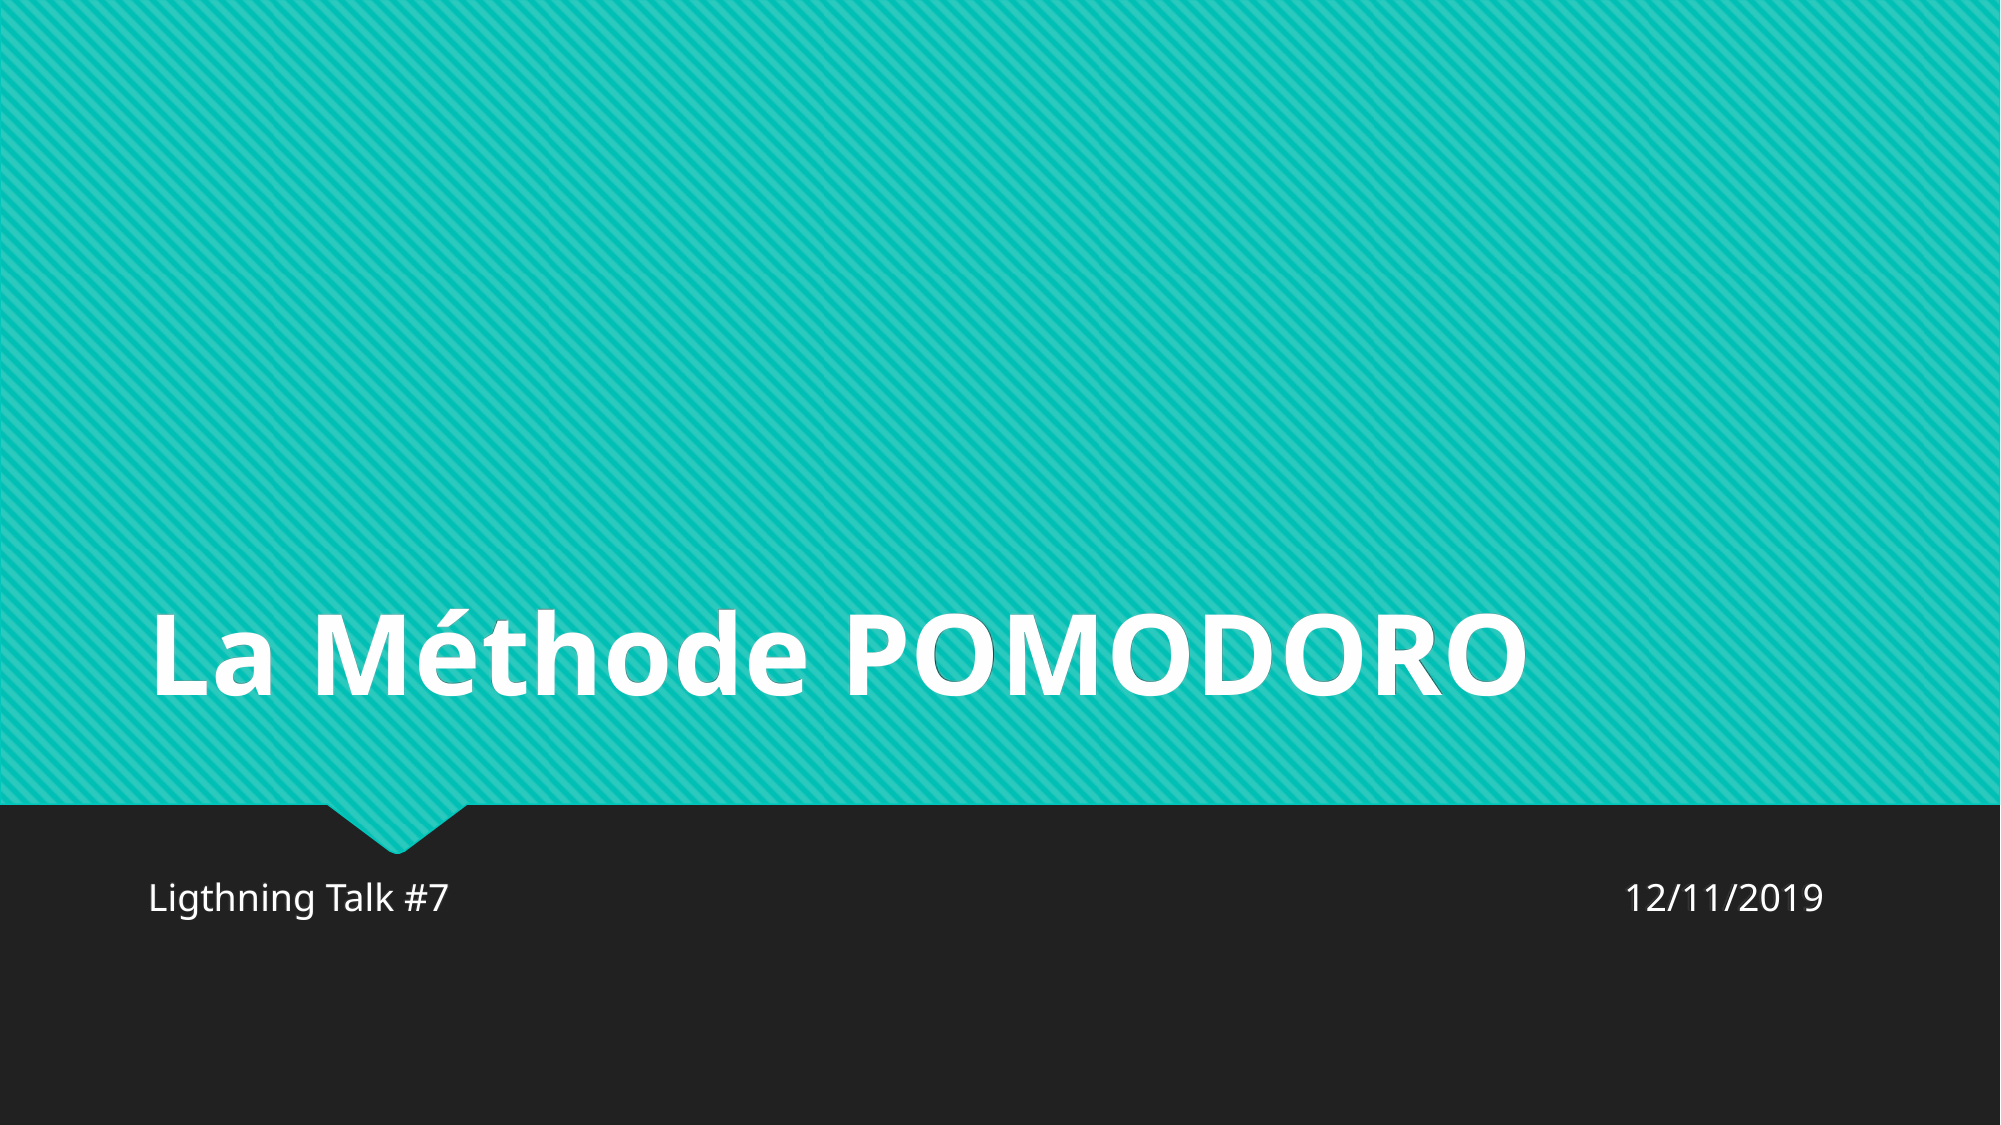

# La Méthode POMODORO
Ligthning Talk #7																12/11/2019